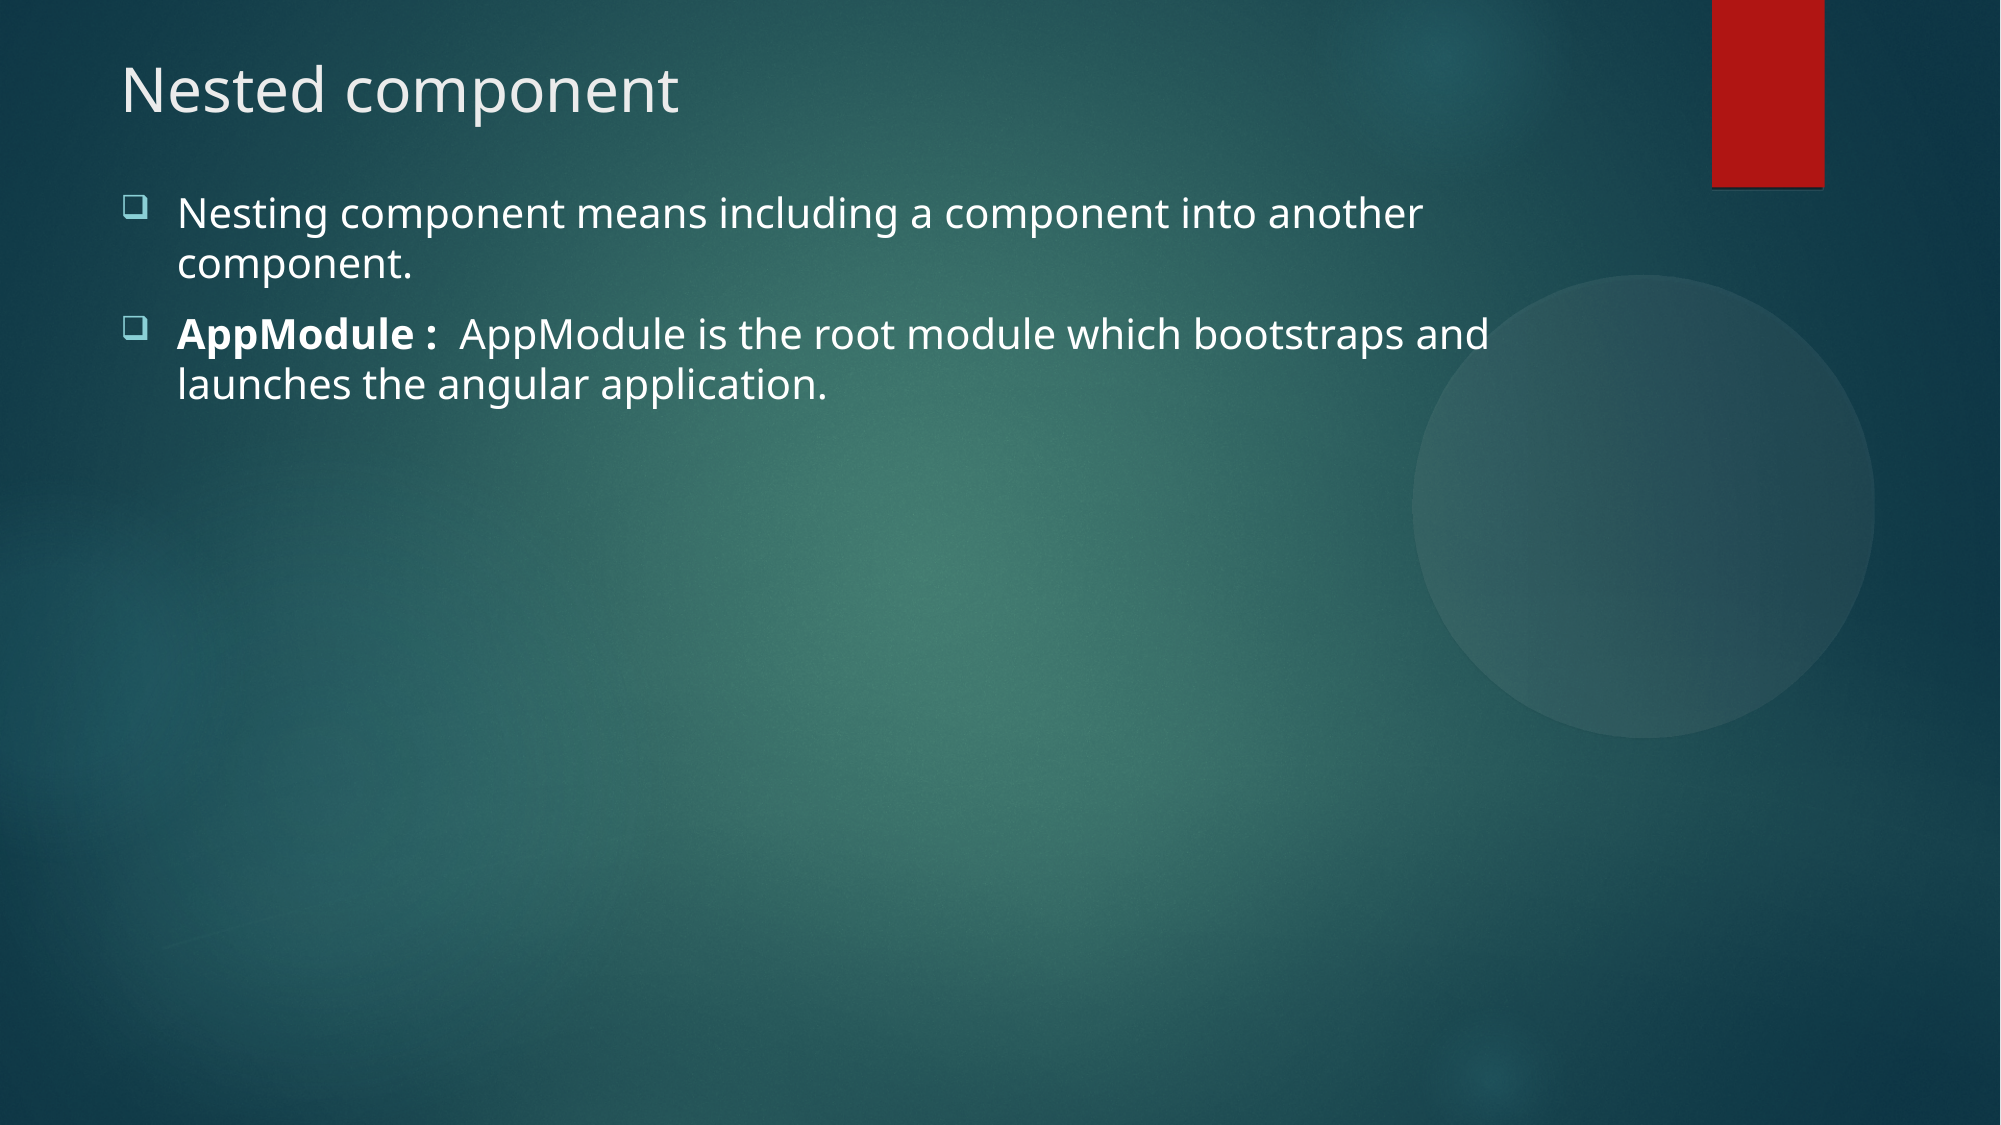

Nested component
Nesting component means including a component into another component.
AppModule : AppModule is the root module which bootstraps and launches the angular application.